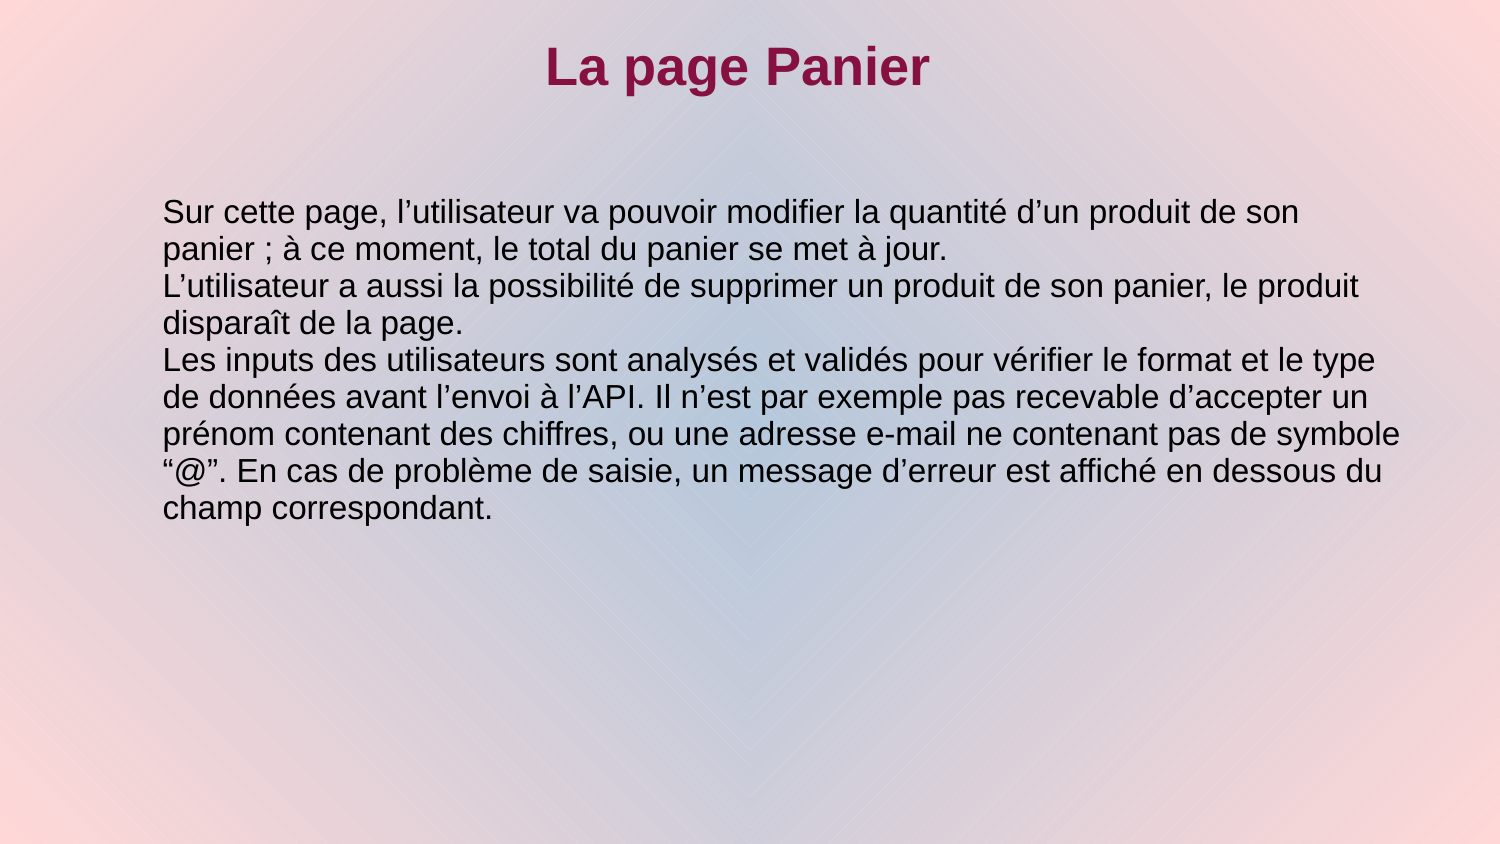

La page Panier
Sur cette page, l’utilisateur va pouvoir modifier la quantité d’un produit de son panier ; à ce moment, le total du panier se met à jour.
L’utilisateur a aussi la possibilité de supprimer un produit de son panier, le produit disparaît de la page.
Les inputs des utilisateurs sont analysés et validés pour vérifier le format et le type de données avant l’envoi à l’API. Il n’est par exemple pas recevable d’accepter un prénom contenant des chiffres, ou une adresse e-mail ne contenant pas de symbole “@”. En cas de problème de saisie, un message d’erreur est affiché en dessous du champ correspondant.